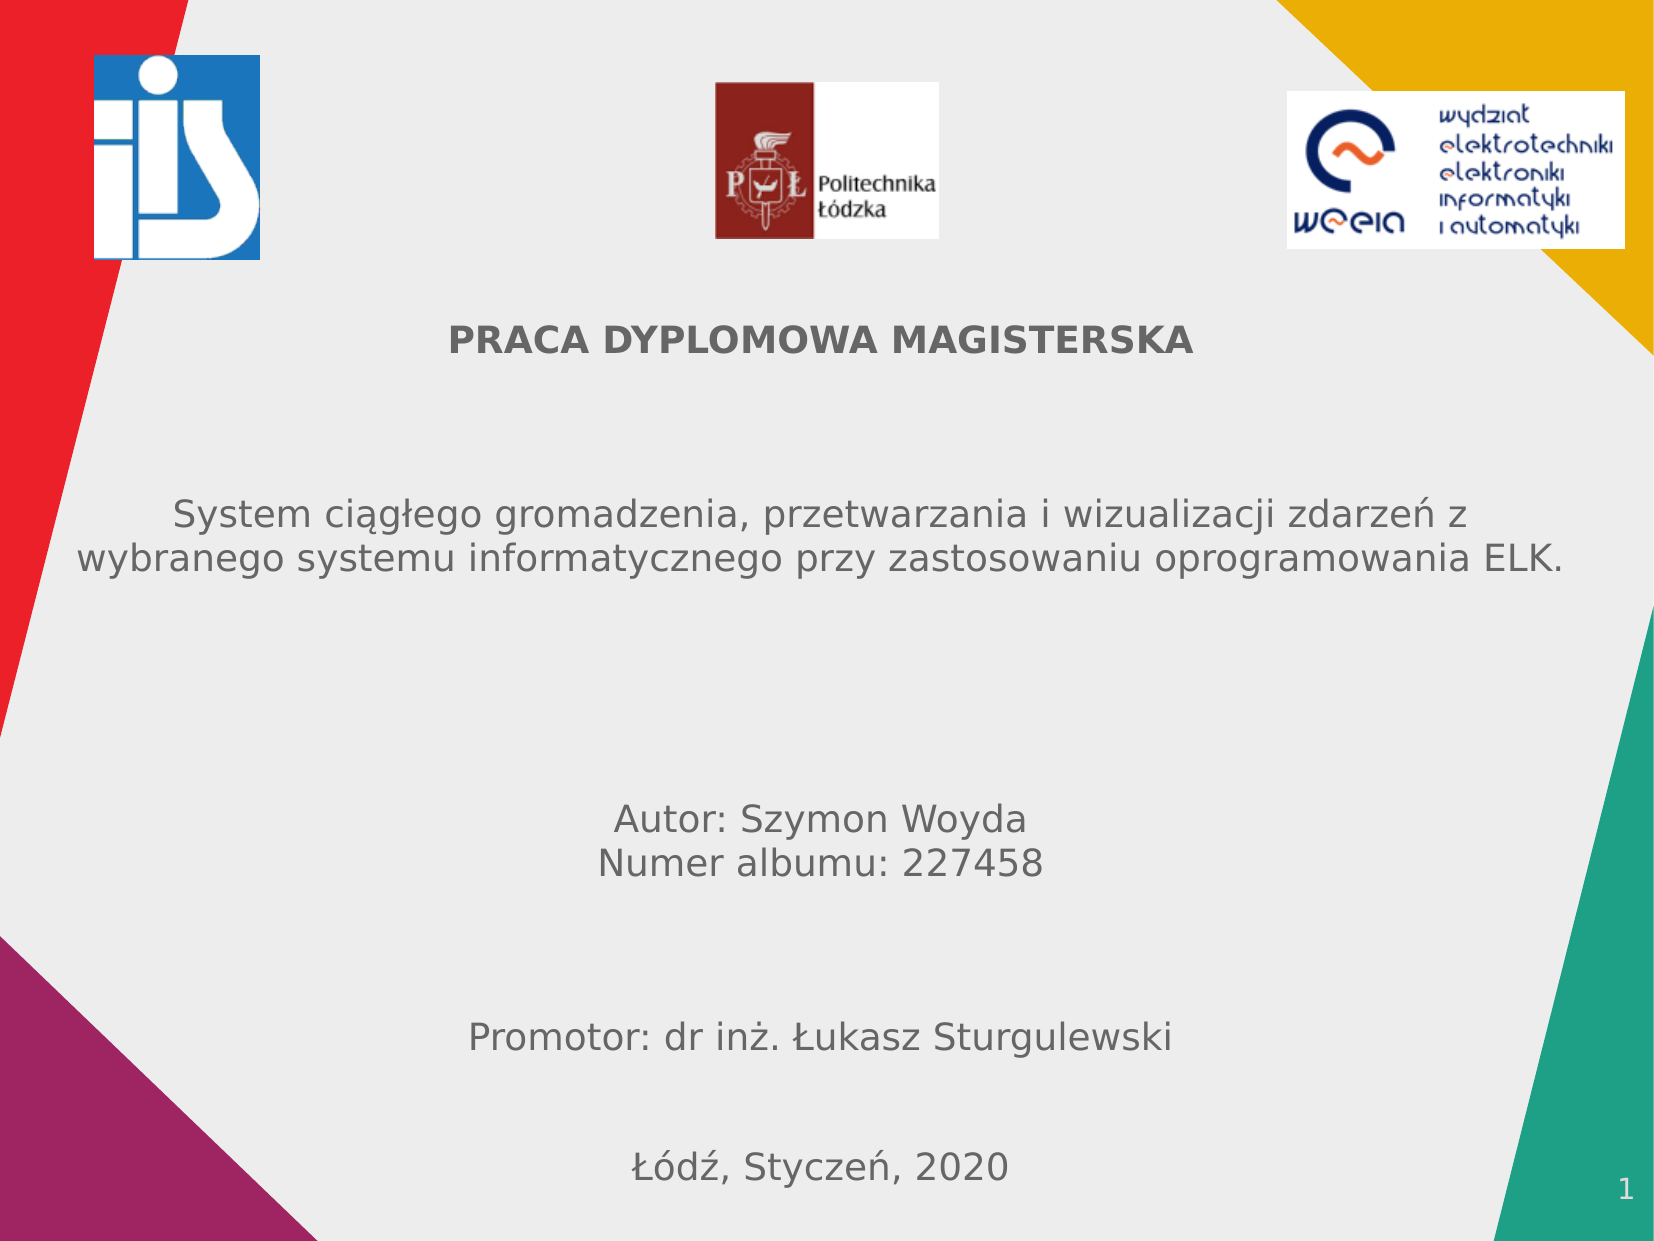

PRACA DYPLOMOWA MAGISTERSKA
System ciągłego gromadzenia, przetwarzania i wizualizacji zdarzeń z wybranego systemu informatycznego przy zastosowaniu oprogramowania ELK.
Autor: Szymon Woyda
Numer albumu: 227458
Promotor: dr inż. Łukasz Sturgulewski
Łódź, Styczeń, 2020
1